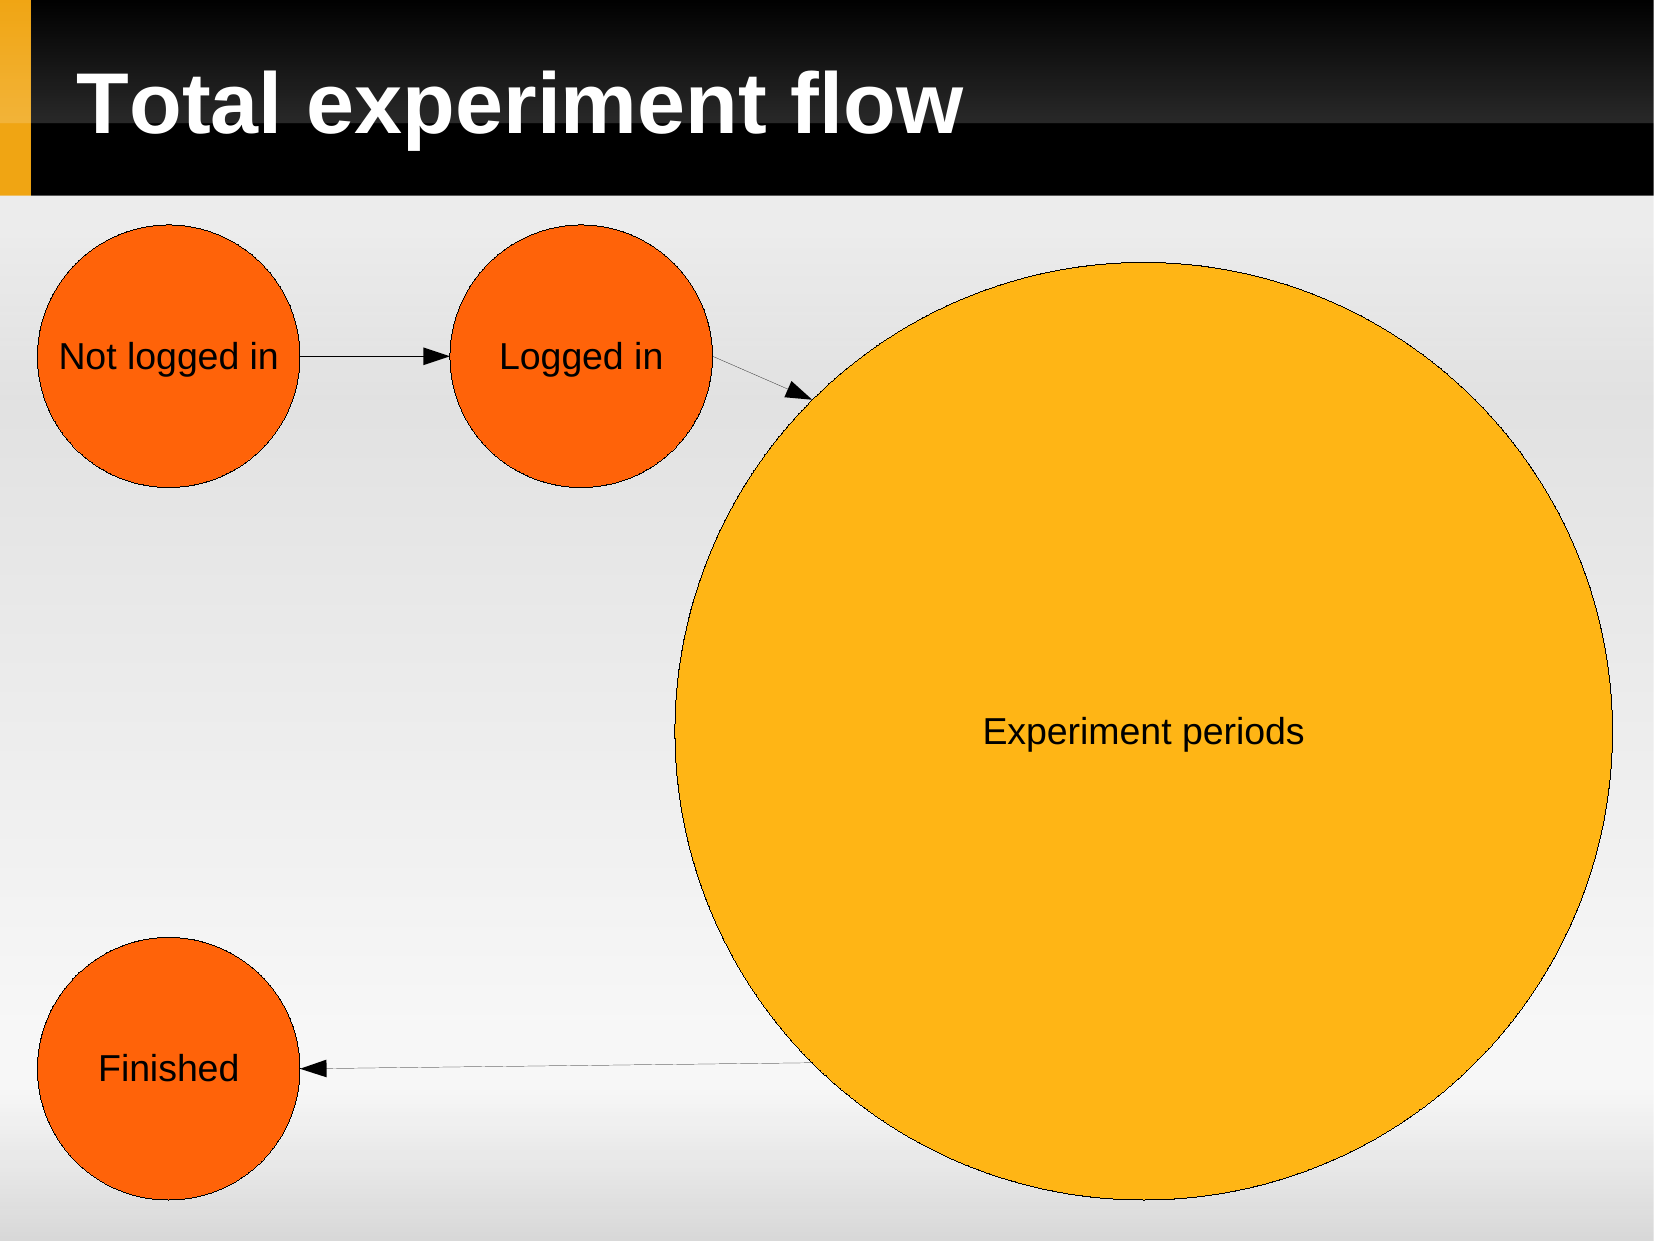

# Total experiment flow
Not logged in
Logged in
Experiment periods
Finished